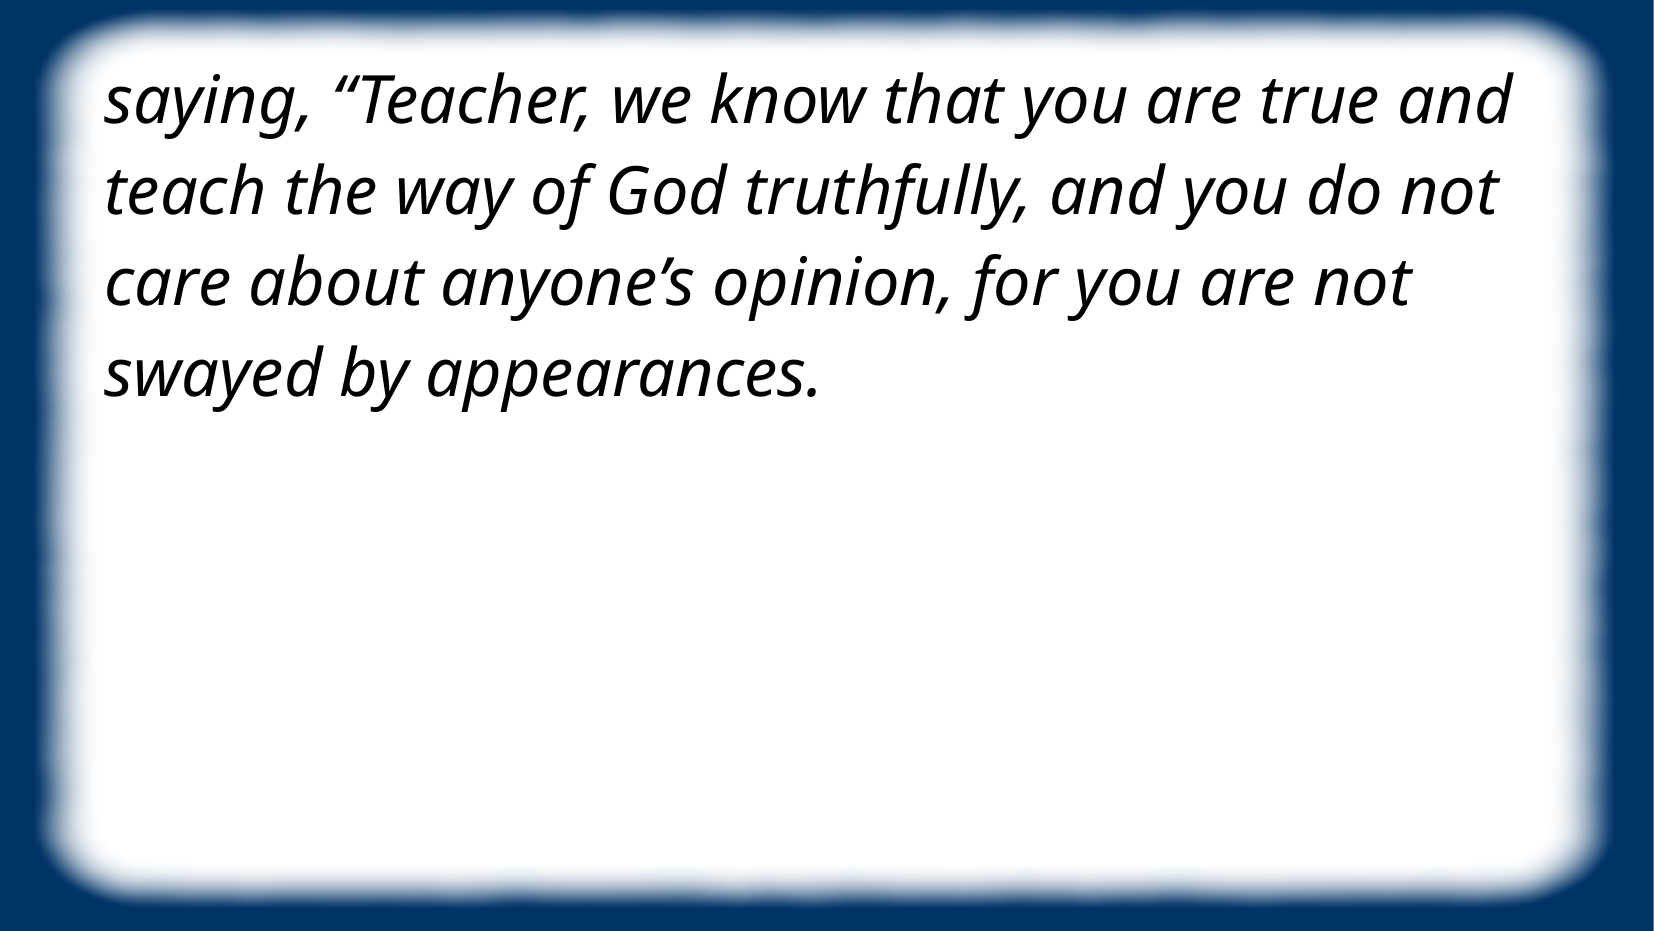

saying, “Teacher, we know that you are true and teach the way of God truthfully, and you do not care about anyone’s opinion, for you are not swayed by appearances.